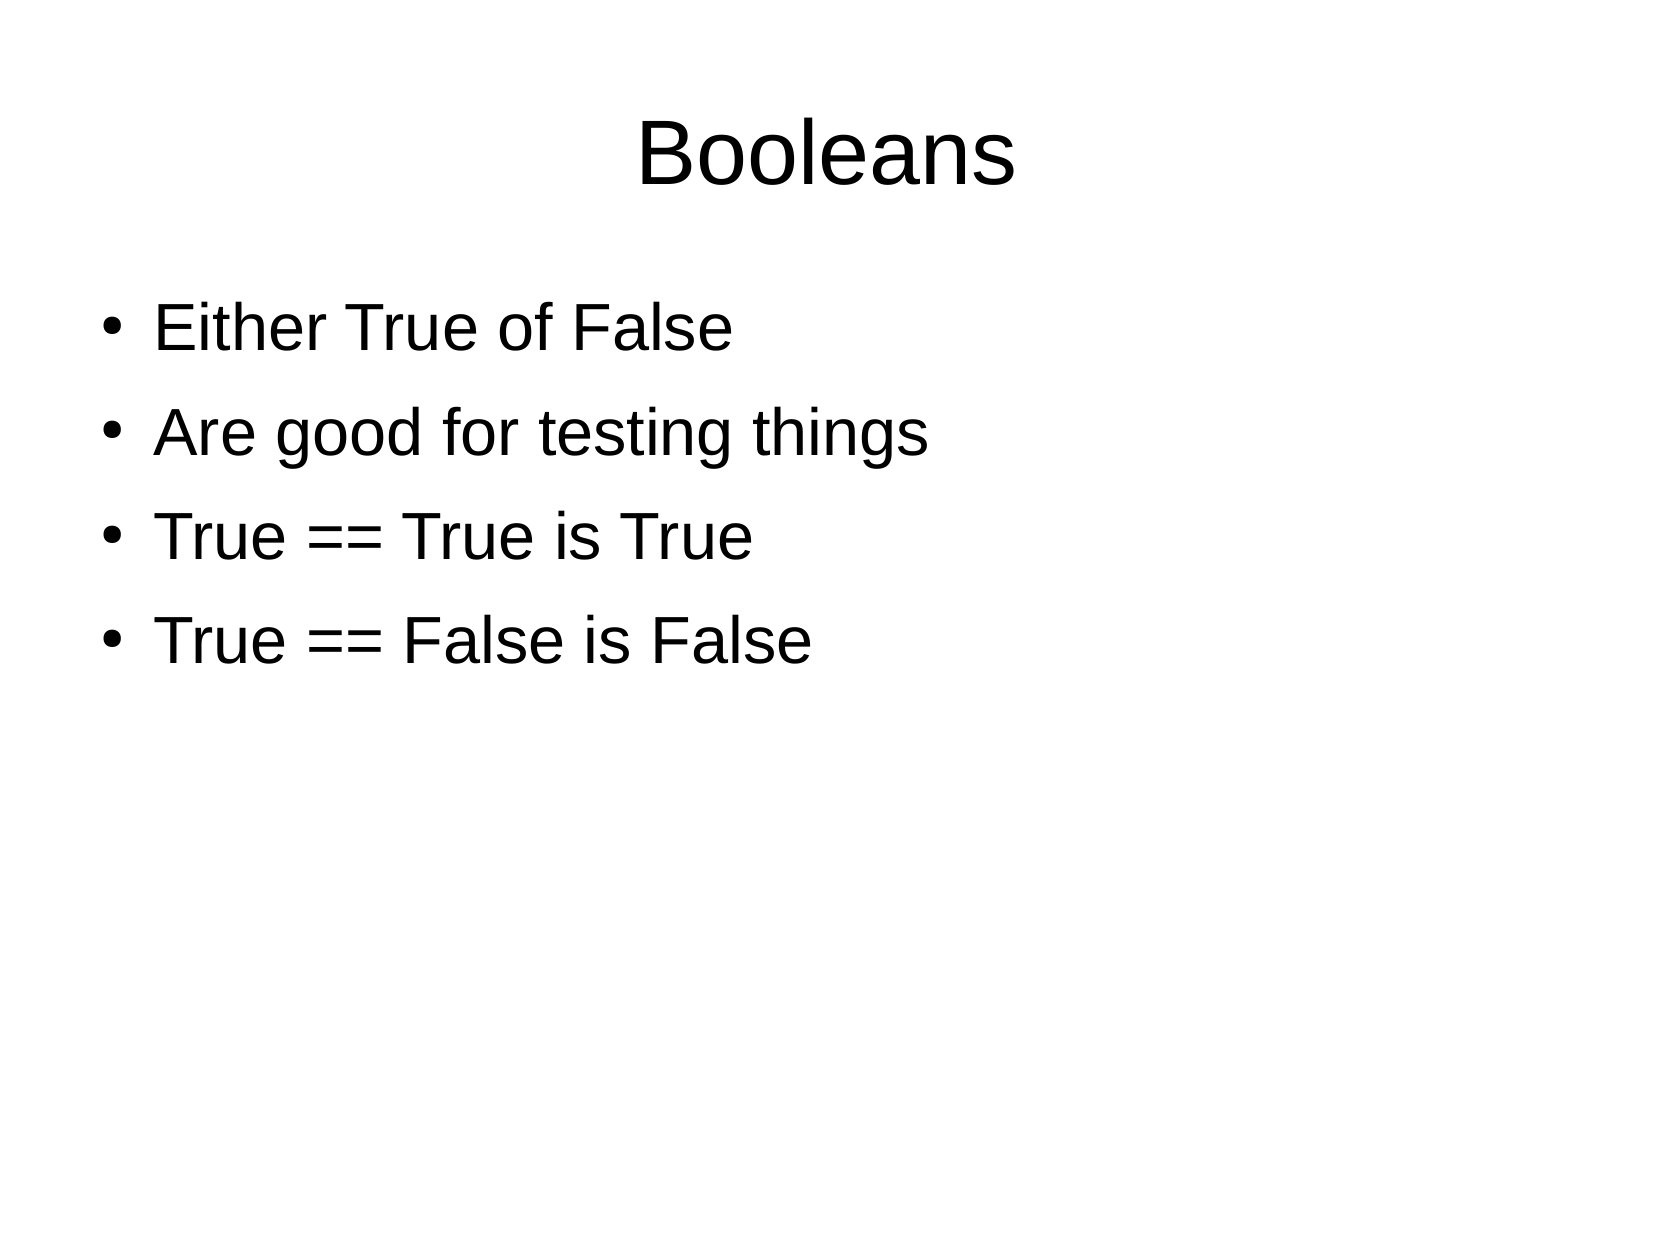

# Booleans
Either True of False
Are good for testing things
True == True is True
True == False is False